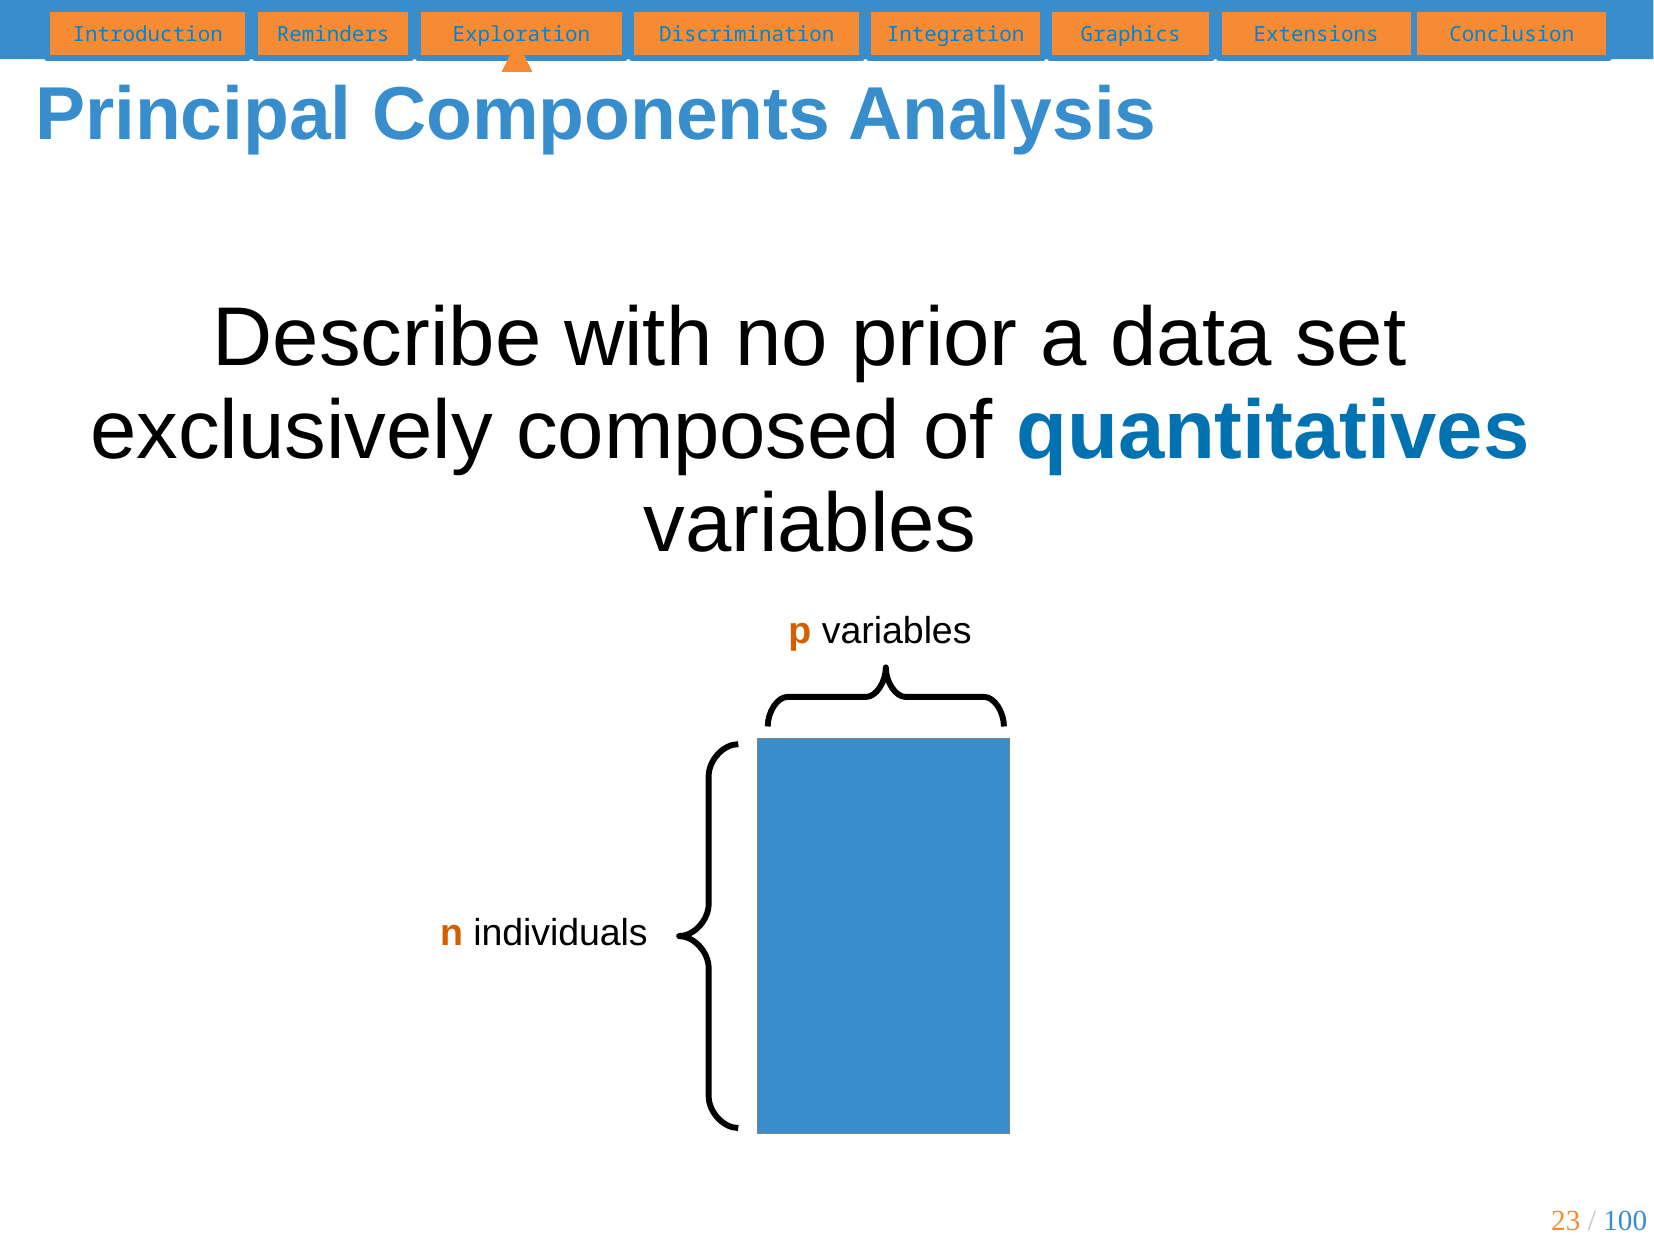

# Principal Components Analysis
Describe with no prior a data set exclusively composed of quantitatives variables
p variables
n individuals
23